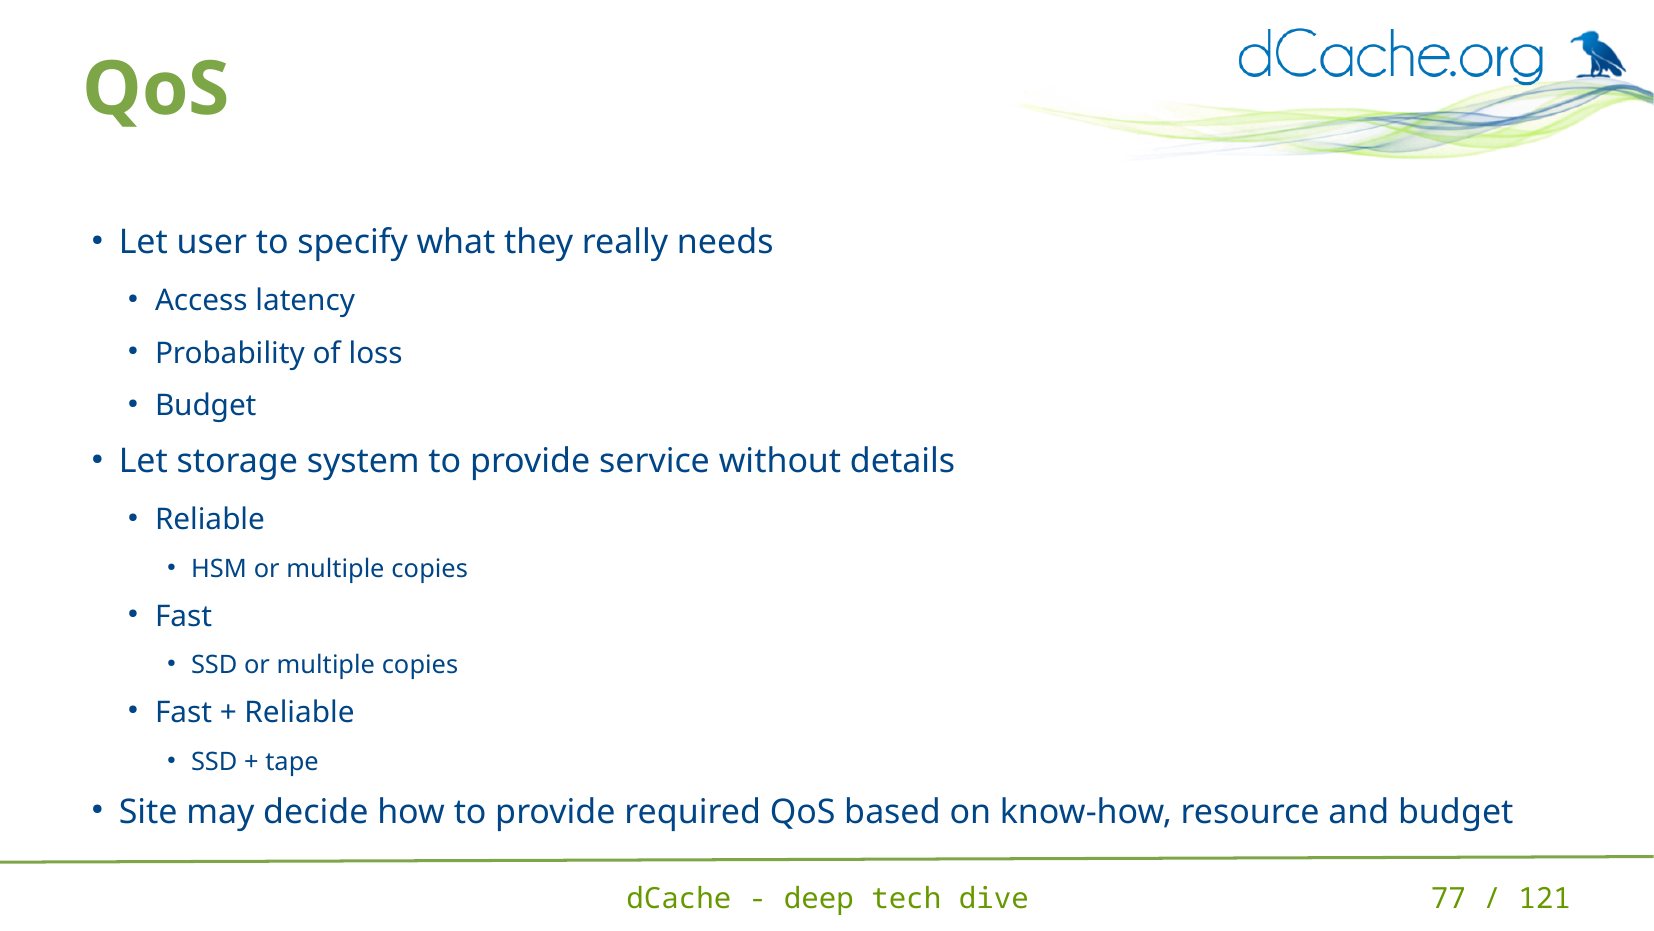

# QoS
Let user to specify what they really needs
Access latency
Probability of loss
Budget
Let storage system to provide service without details
Reliable
HSM or multiple copies
Fast
SSD or multiple copies
Fast + Reliable
SSD + tape
Site may decide how to provide required QoS based on know-how, resource and budget
dCache - deep tech dive
77